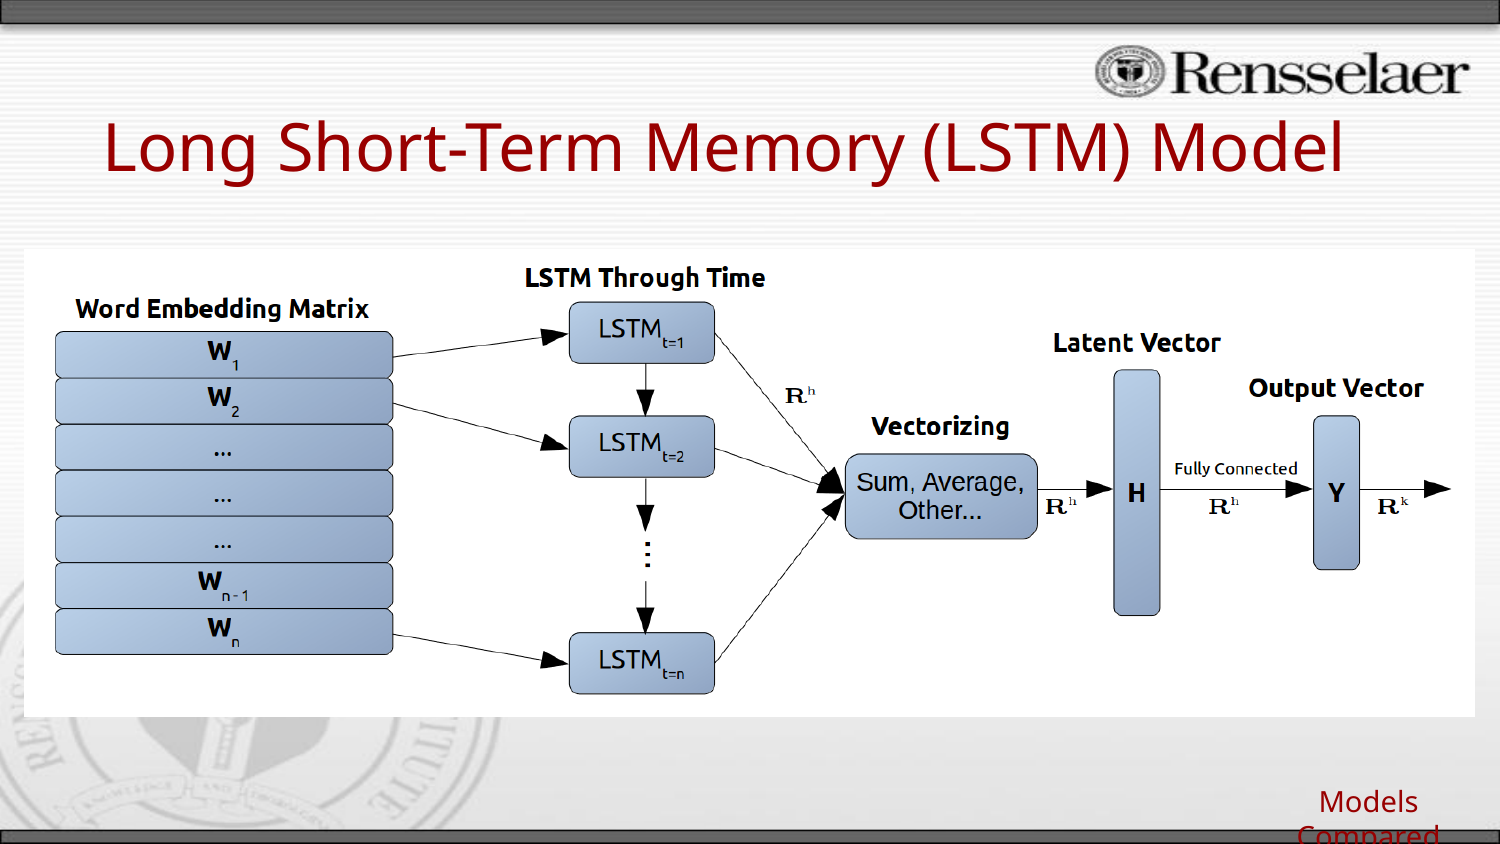

# Long Short-Term Memory (LSTM) Model
Models Compared